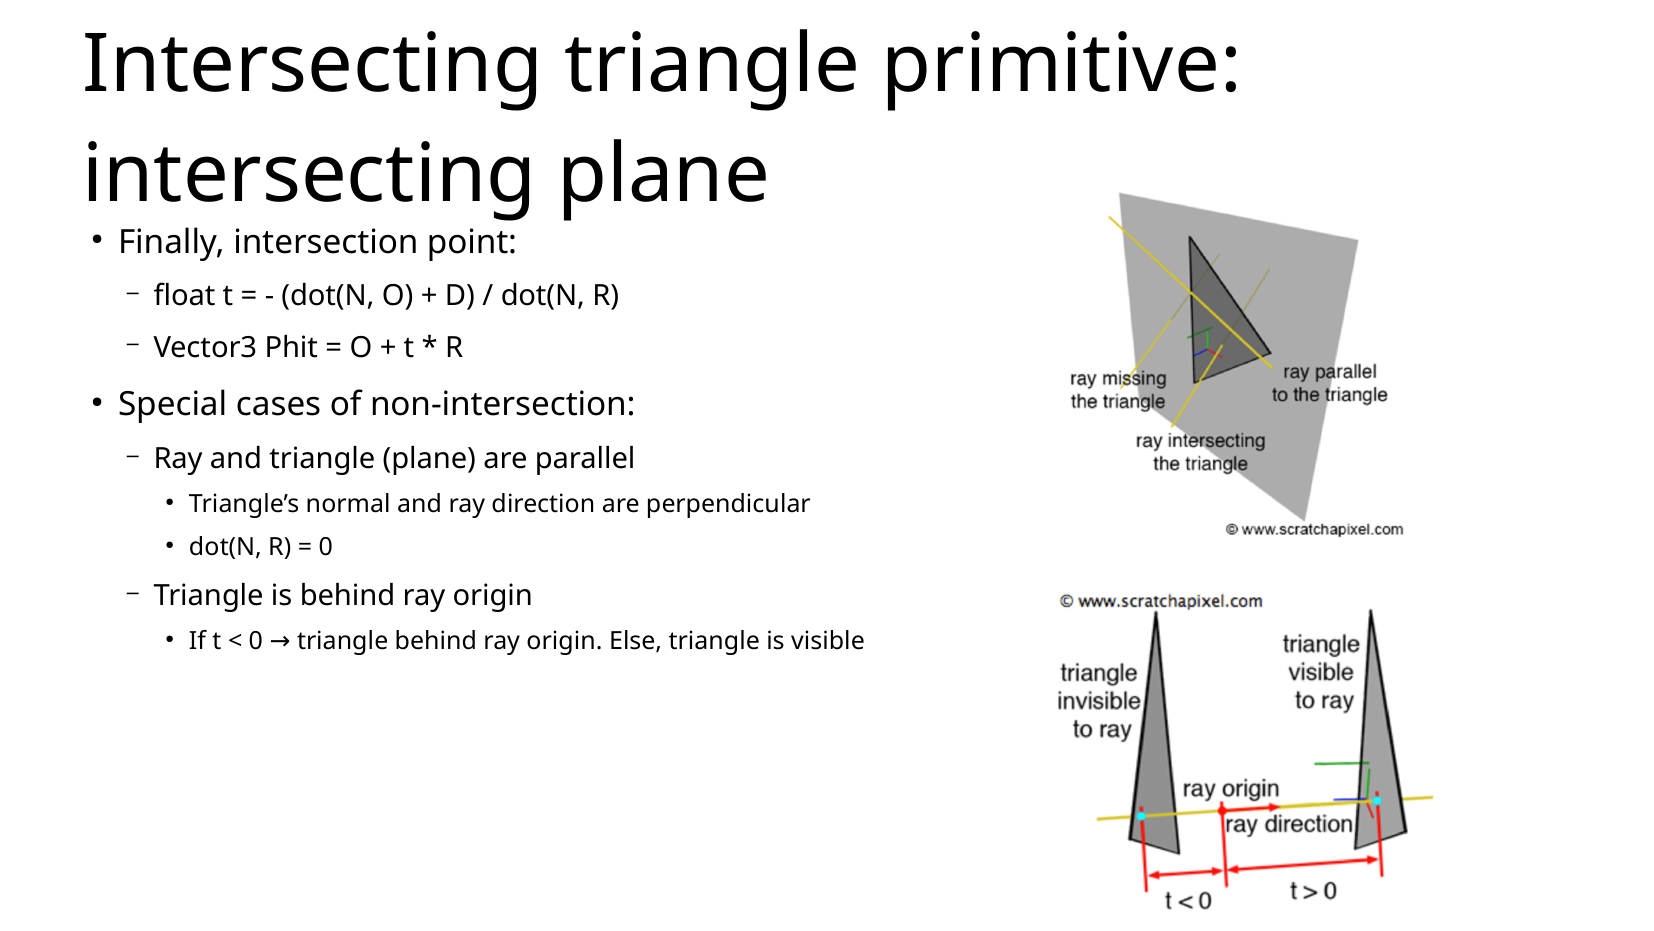

# Intersecting triangle primitive: intersecting plane
Finally, intersection point:
float t = - (dot(N, O) + D) / dot(N, R)
Vector3 Phit = O + t * R
Special cases of non-intersection:
Ray and triangle (plane) are parallel
Triangle’s normal and ray direction are perpendicular
dot(N, R) = 0
Triangle is behind ray origin
If t < 0 → triangle behind ray origin. Else, triangle is visible